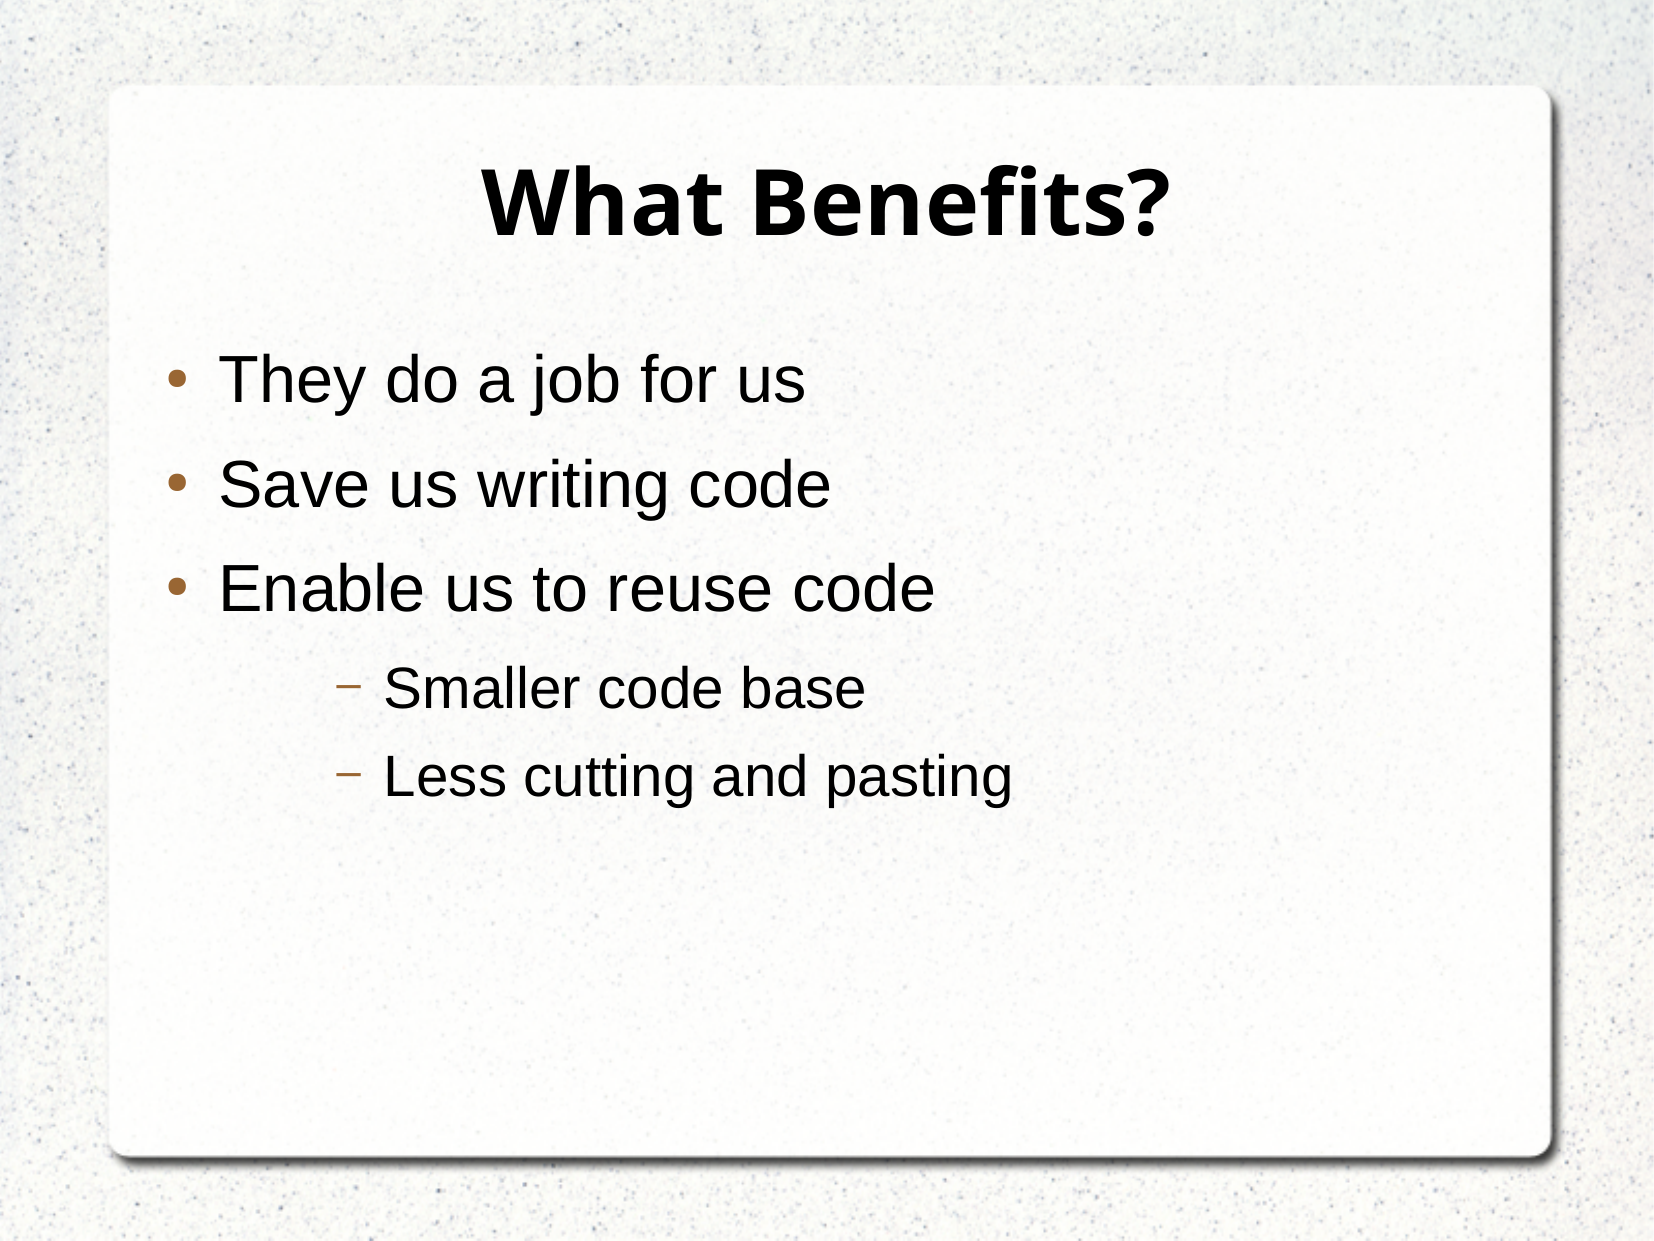

# What Benefits?
They do a job for us
Save us writing code
Enable us to reuse code
Smaller code base
Less cutting and pasting